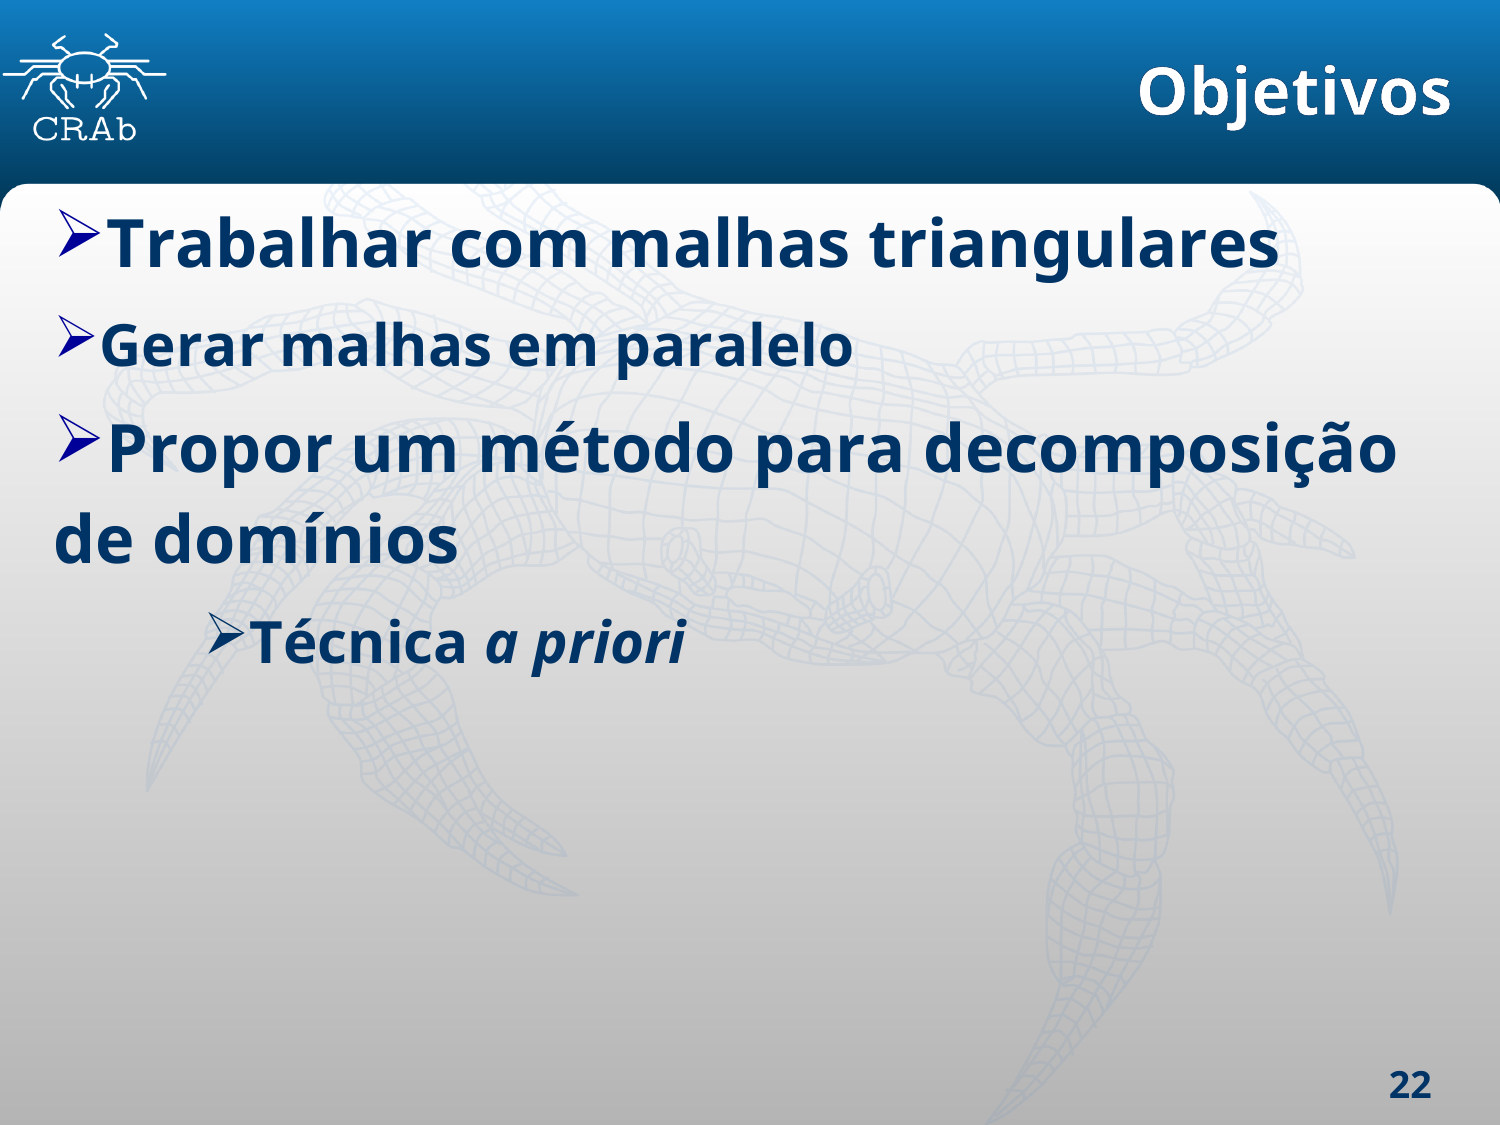

# Objetivos
Trabalhar com malhas triangulares
Gerar malhas em paralelo
Propor um método para decomposição de domínios
Técnica a priori